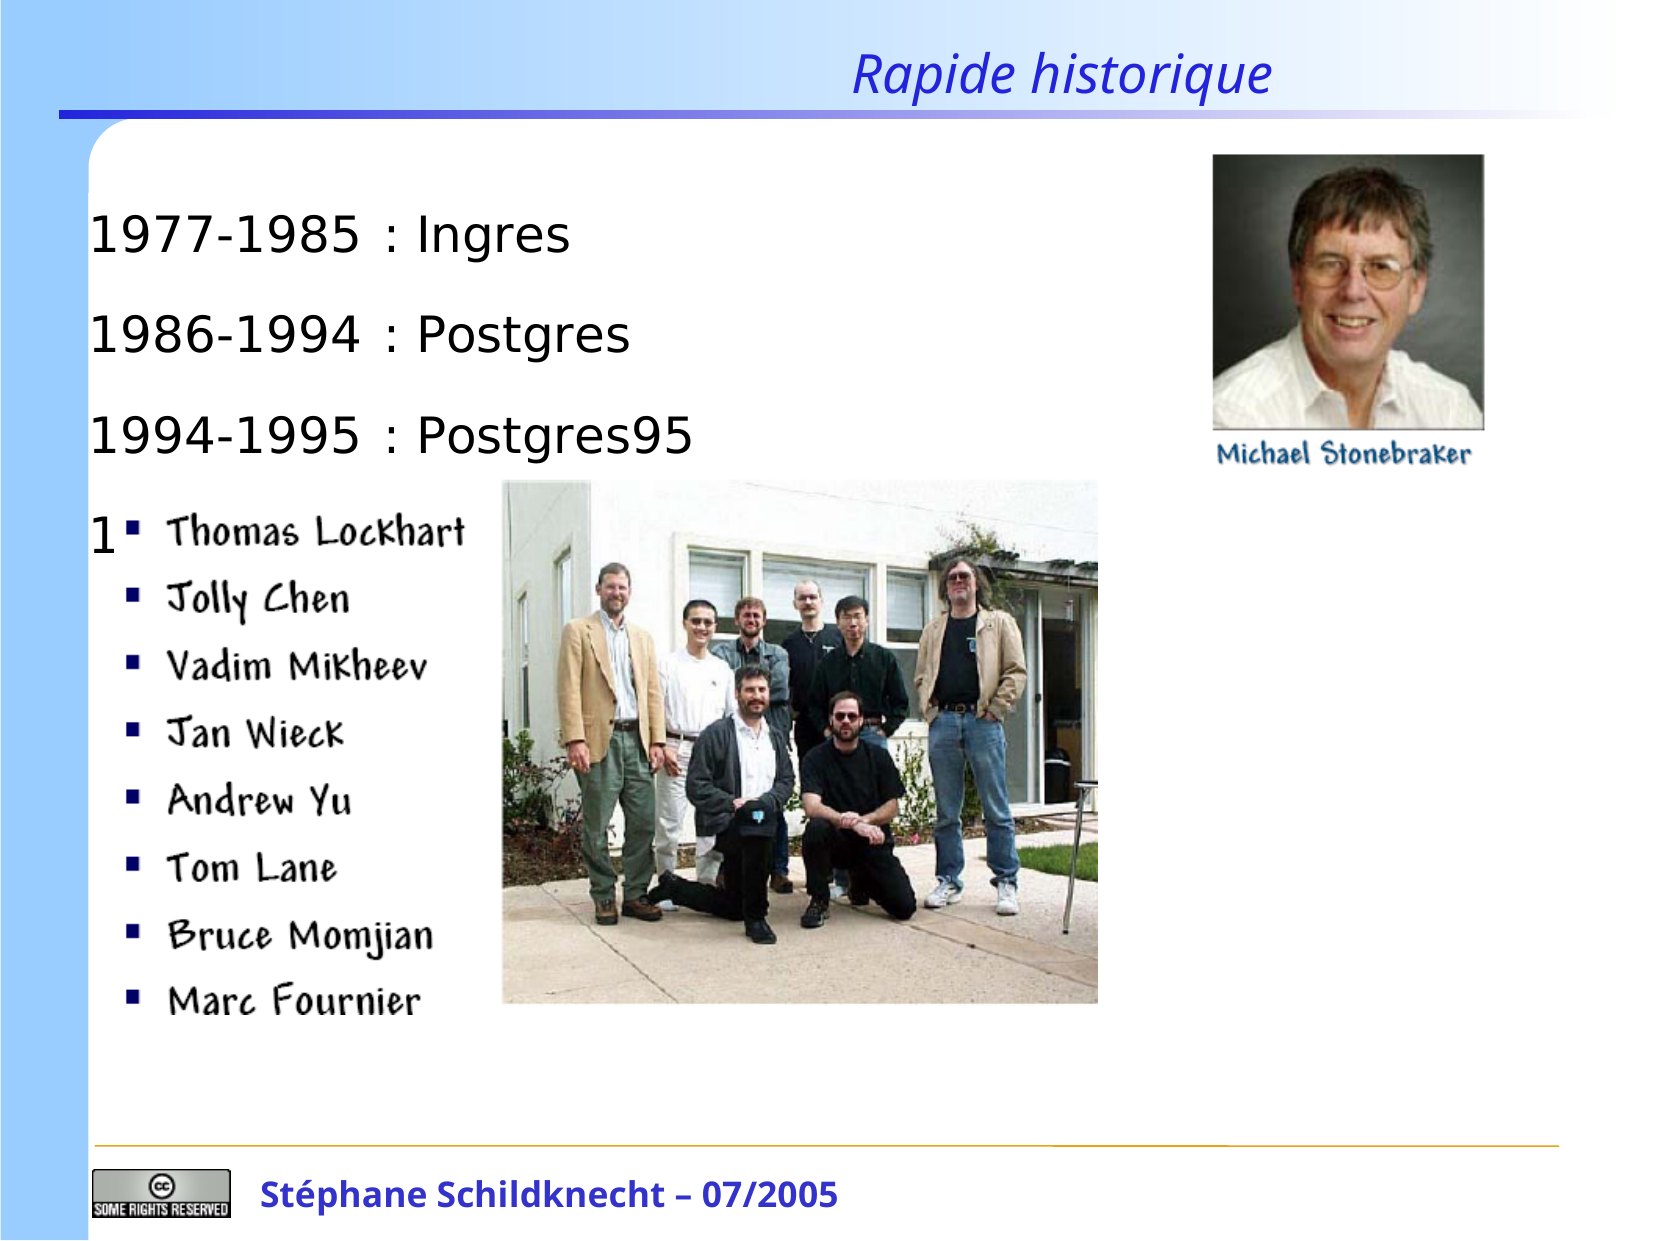

# Rapide historique
1977-1985 	: Ingres
1986-1994 	: Postgres
1994-1995 	: Postgres95
1996-			: PostgreSQL